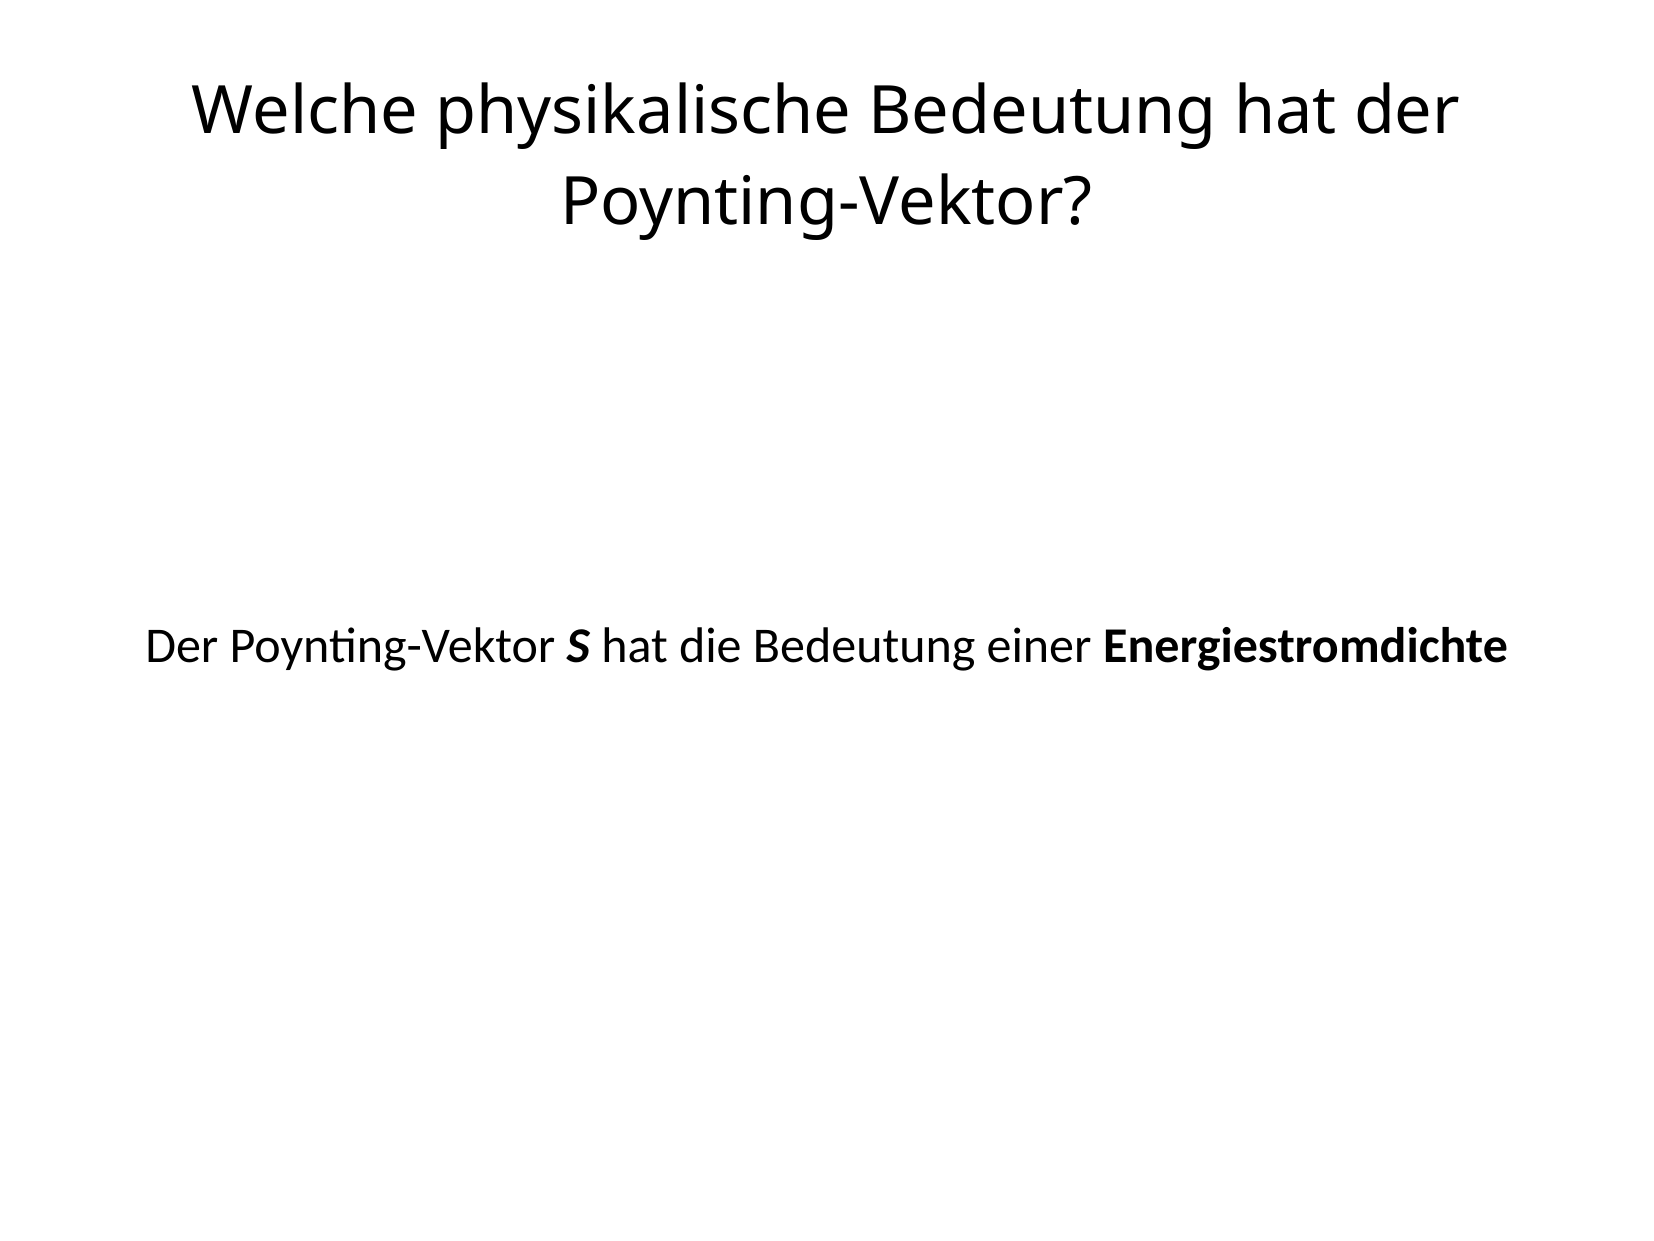

# Welche physikalische Bedeutung hat der Poynting-Vektor?
Der Poynting-Vektor S hat die Bedeutung einer Energiestromdichte